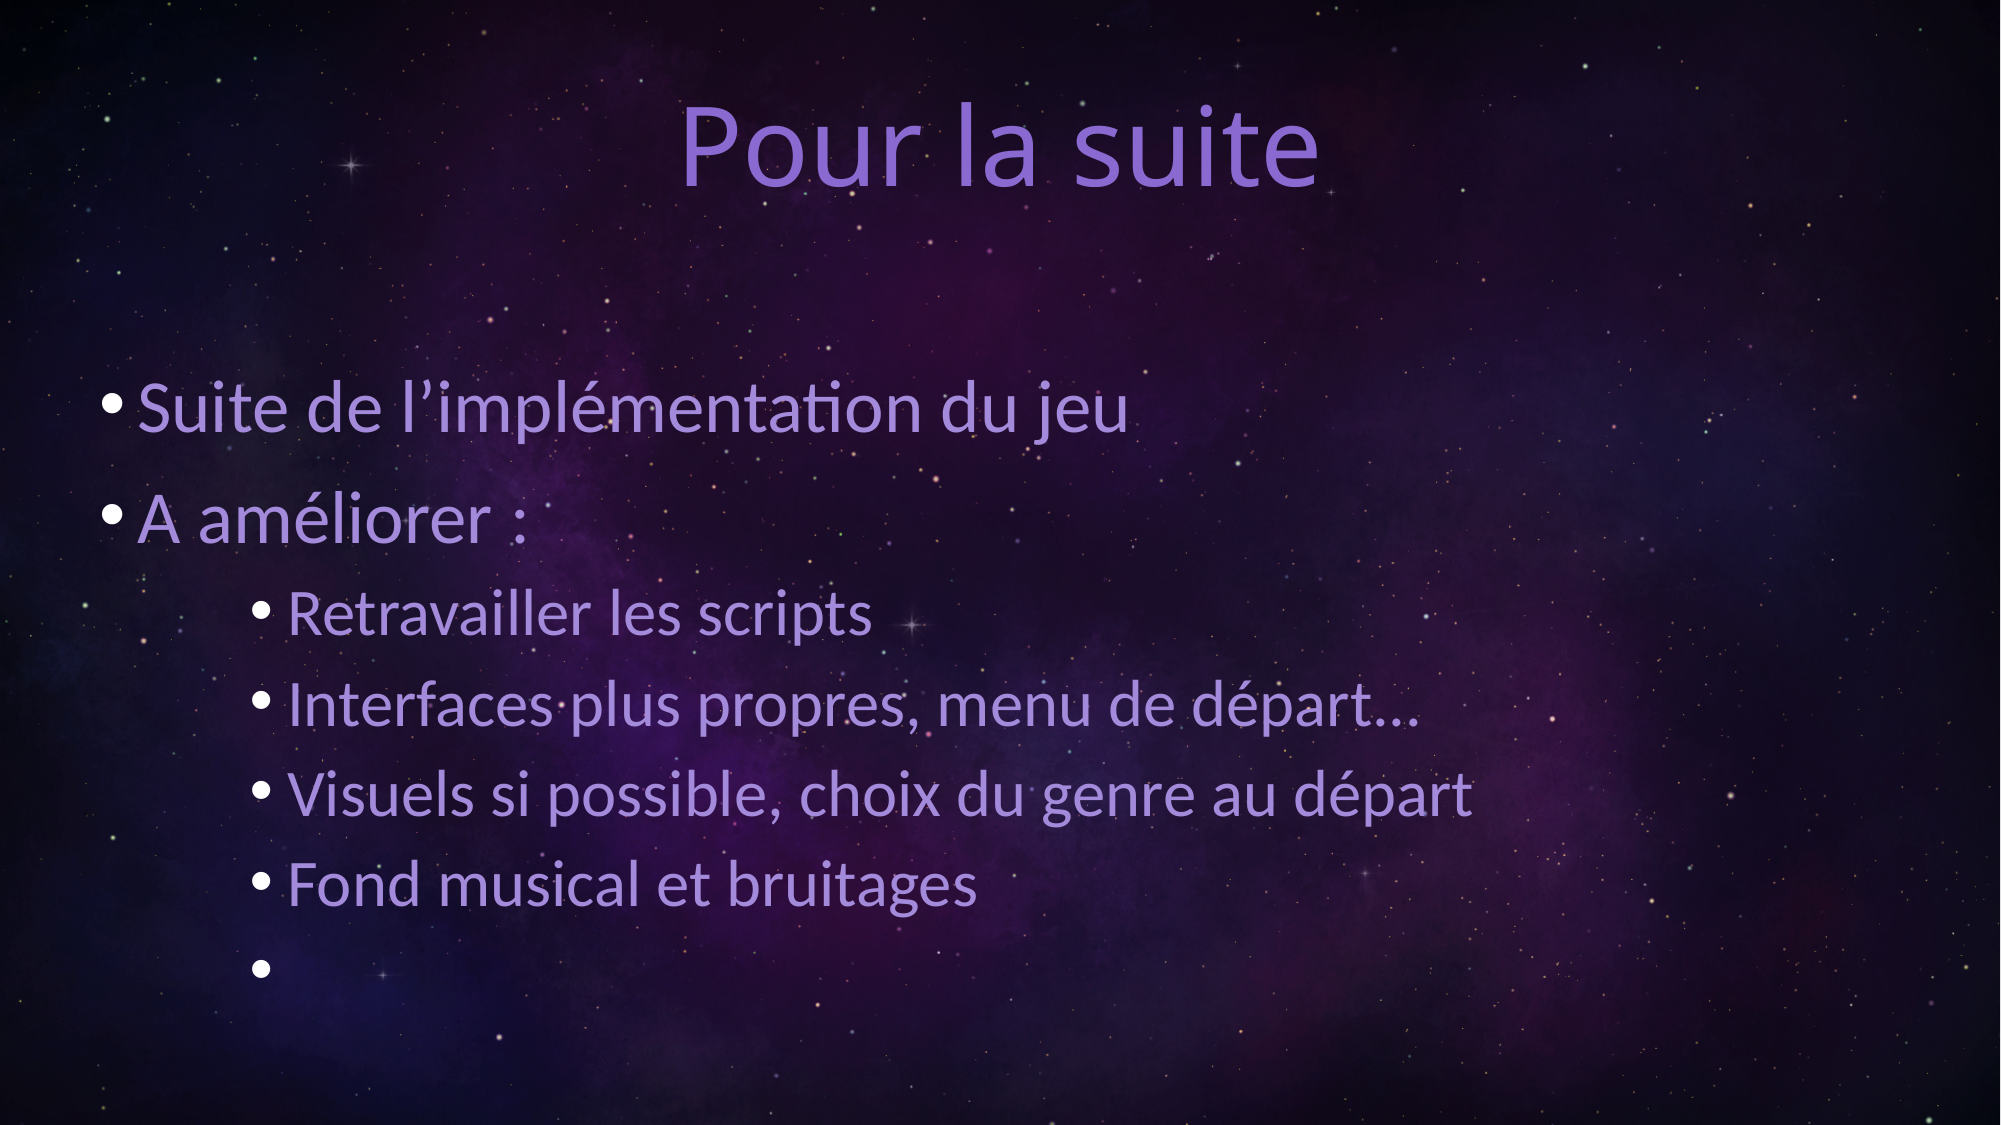

# Pour la suite
Suite de l’implémentation du jeu
A améliorer :
Retravailler les scripts
Interfaces plus propres, menu de départ...
Visuels si possible, choix du genre au départ
Fond musical et bruitages